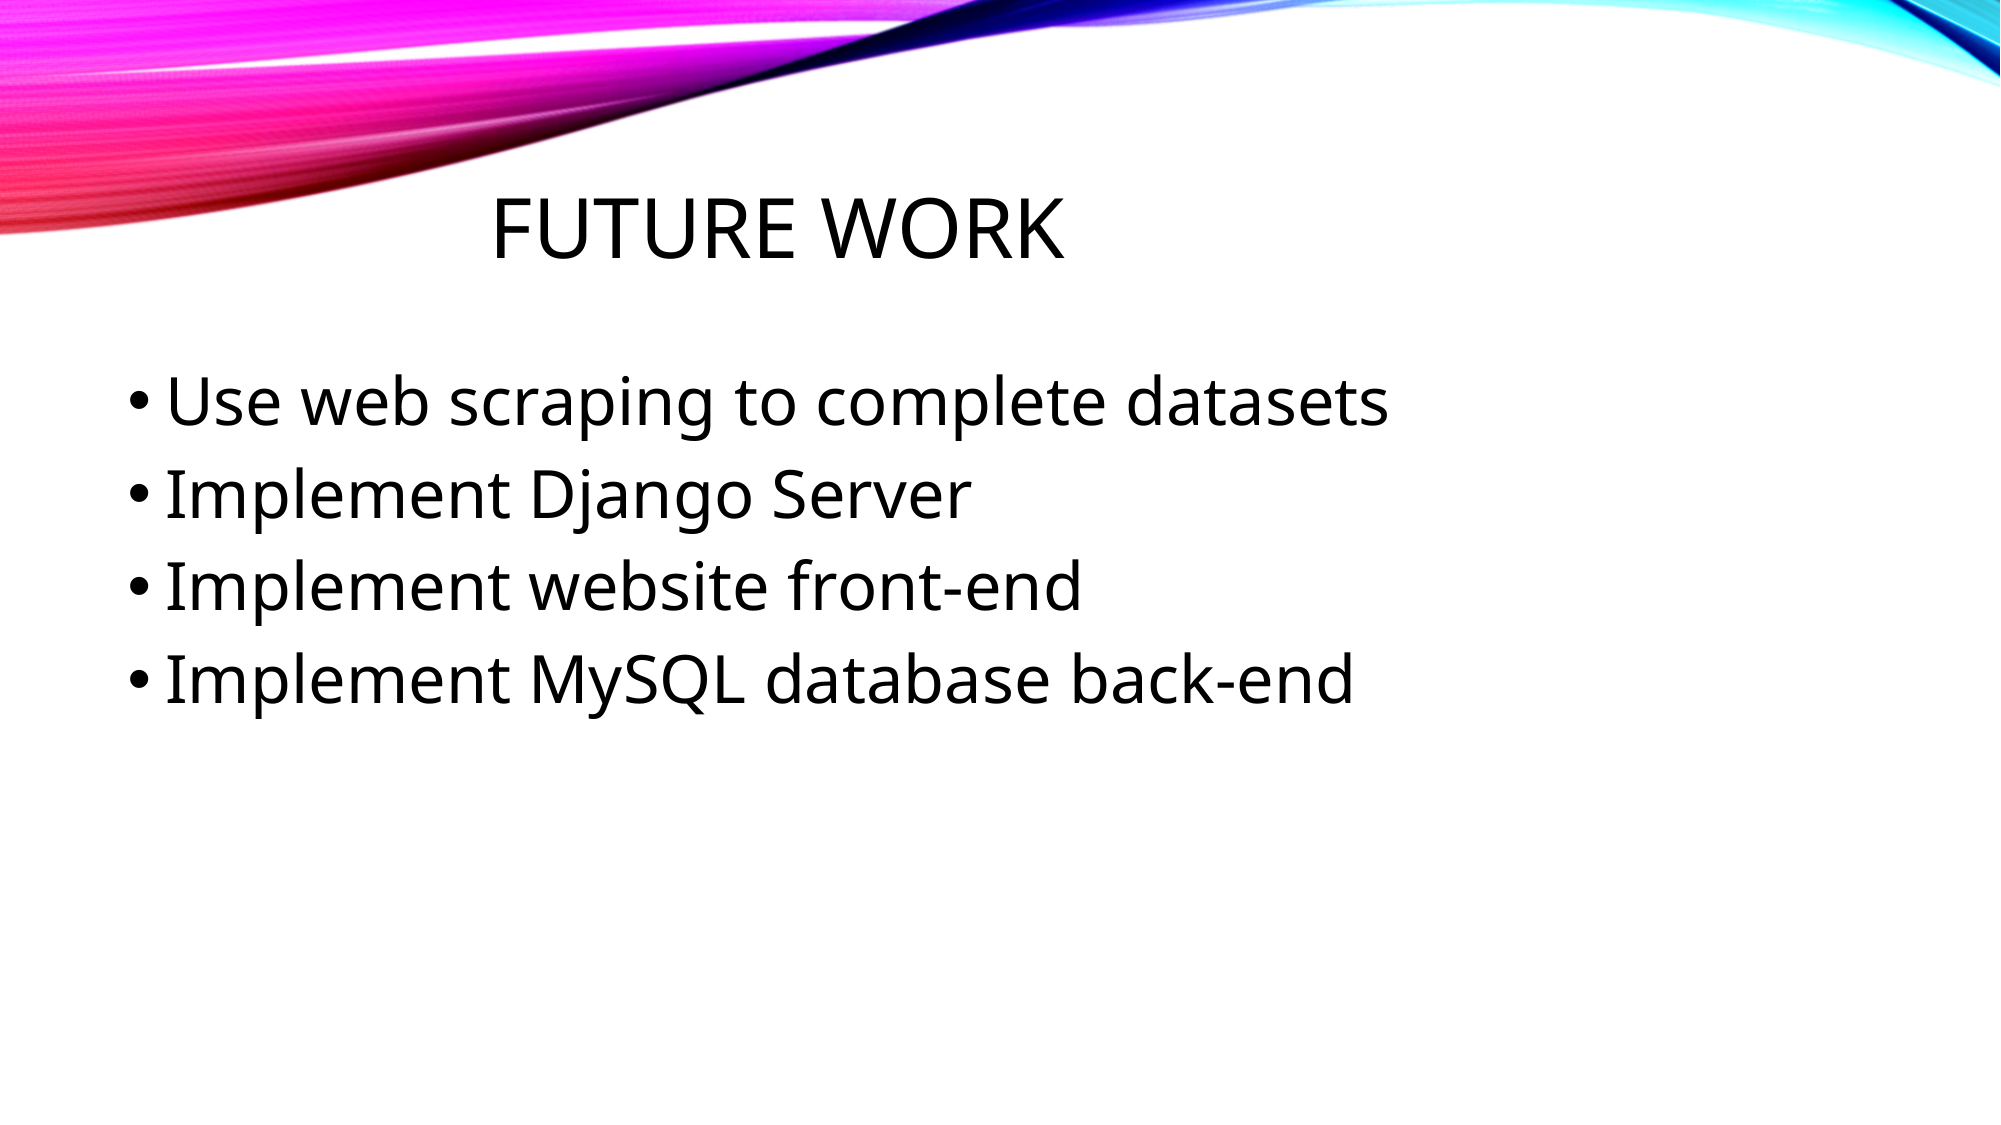

# Future Work
Use web scraping to complete datasets
Implement Django Server
Implement website front-end
Implement MySQL database back-end